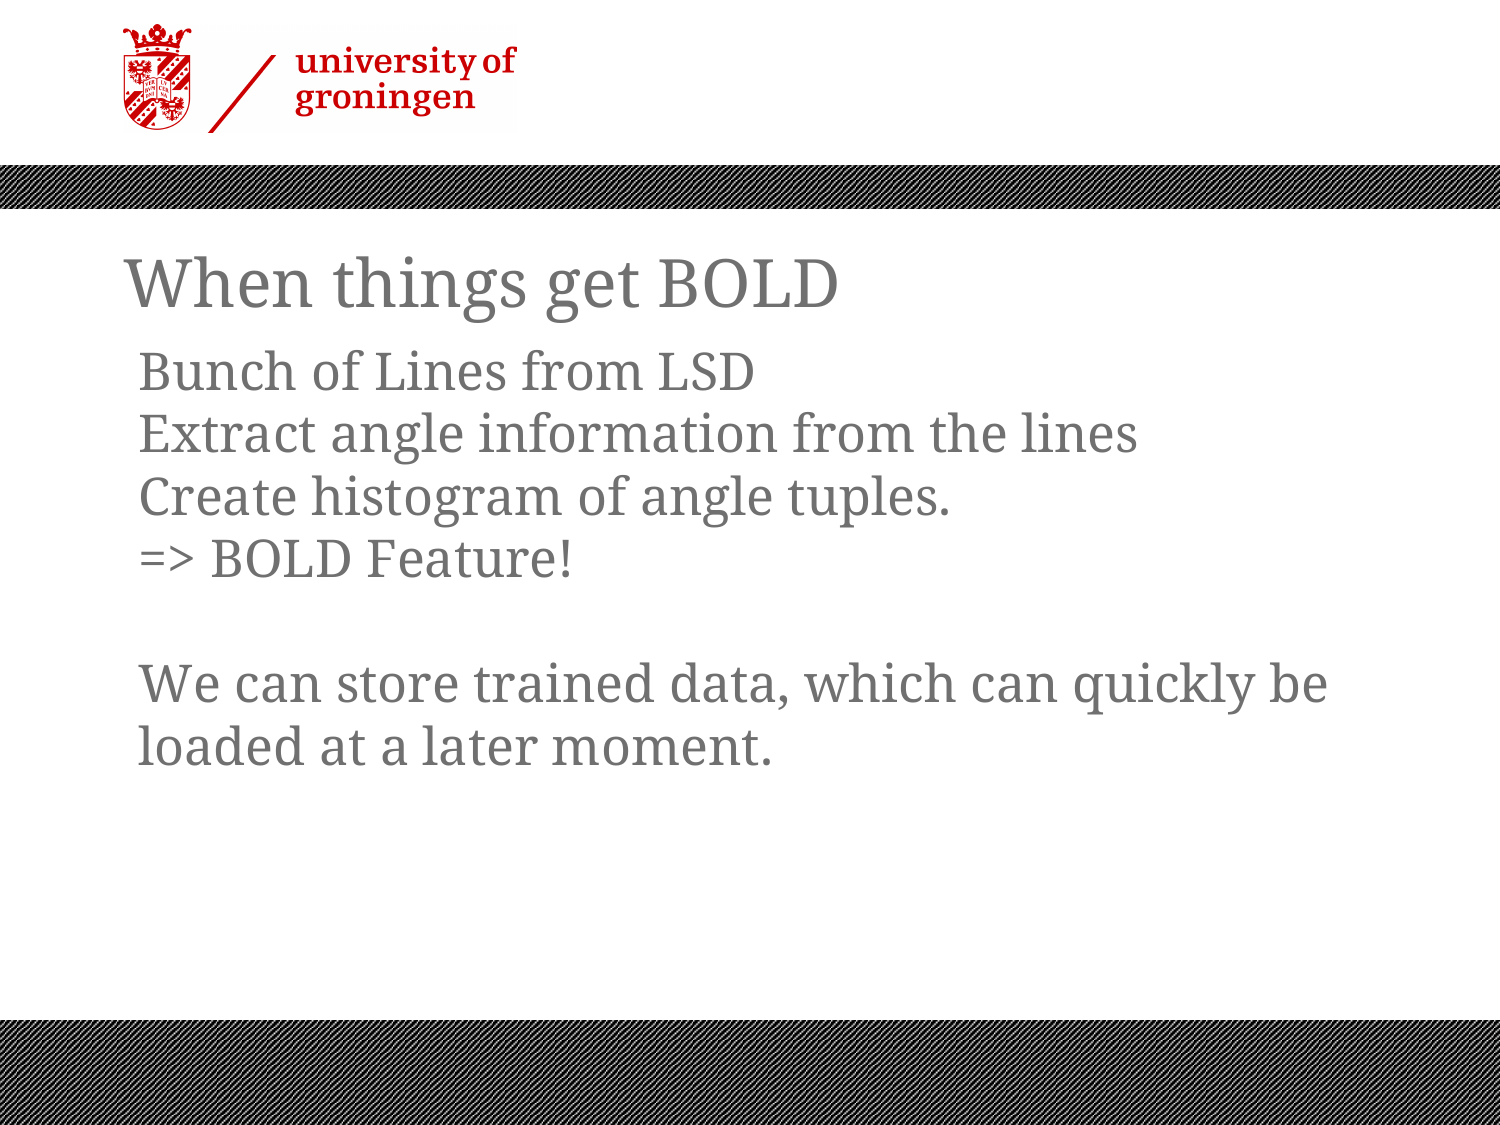

# When things get BOLD
Bunch of Lines from LSD
Extract angle information from the lines
Create histogram of angle tuples.
=> BOLD Feature!
We can store trained data, which can quickly be loaded at a later moment.